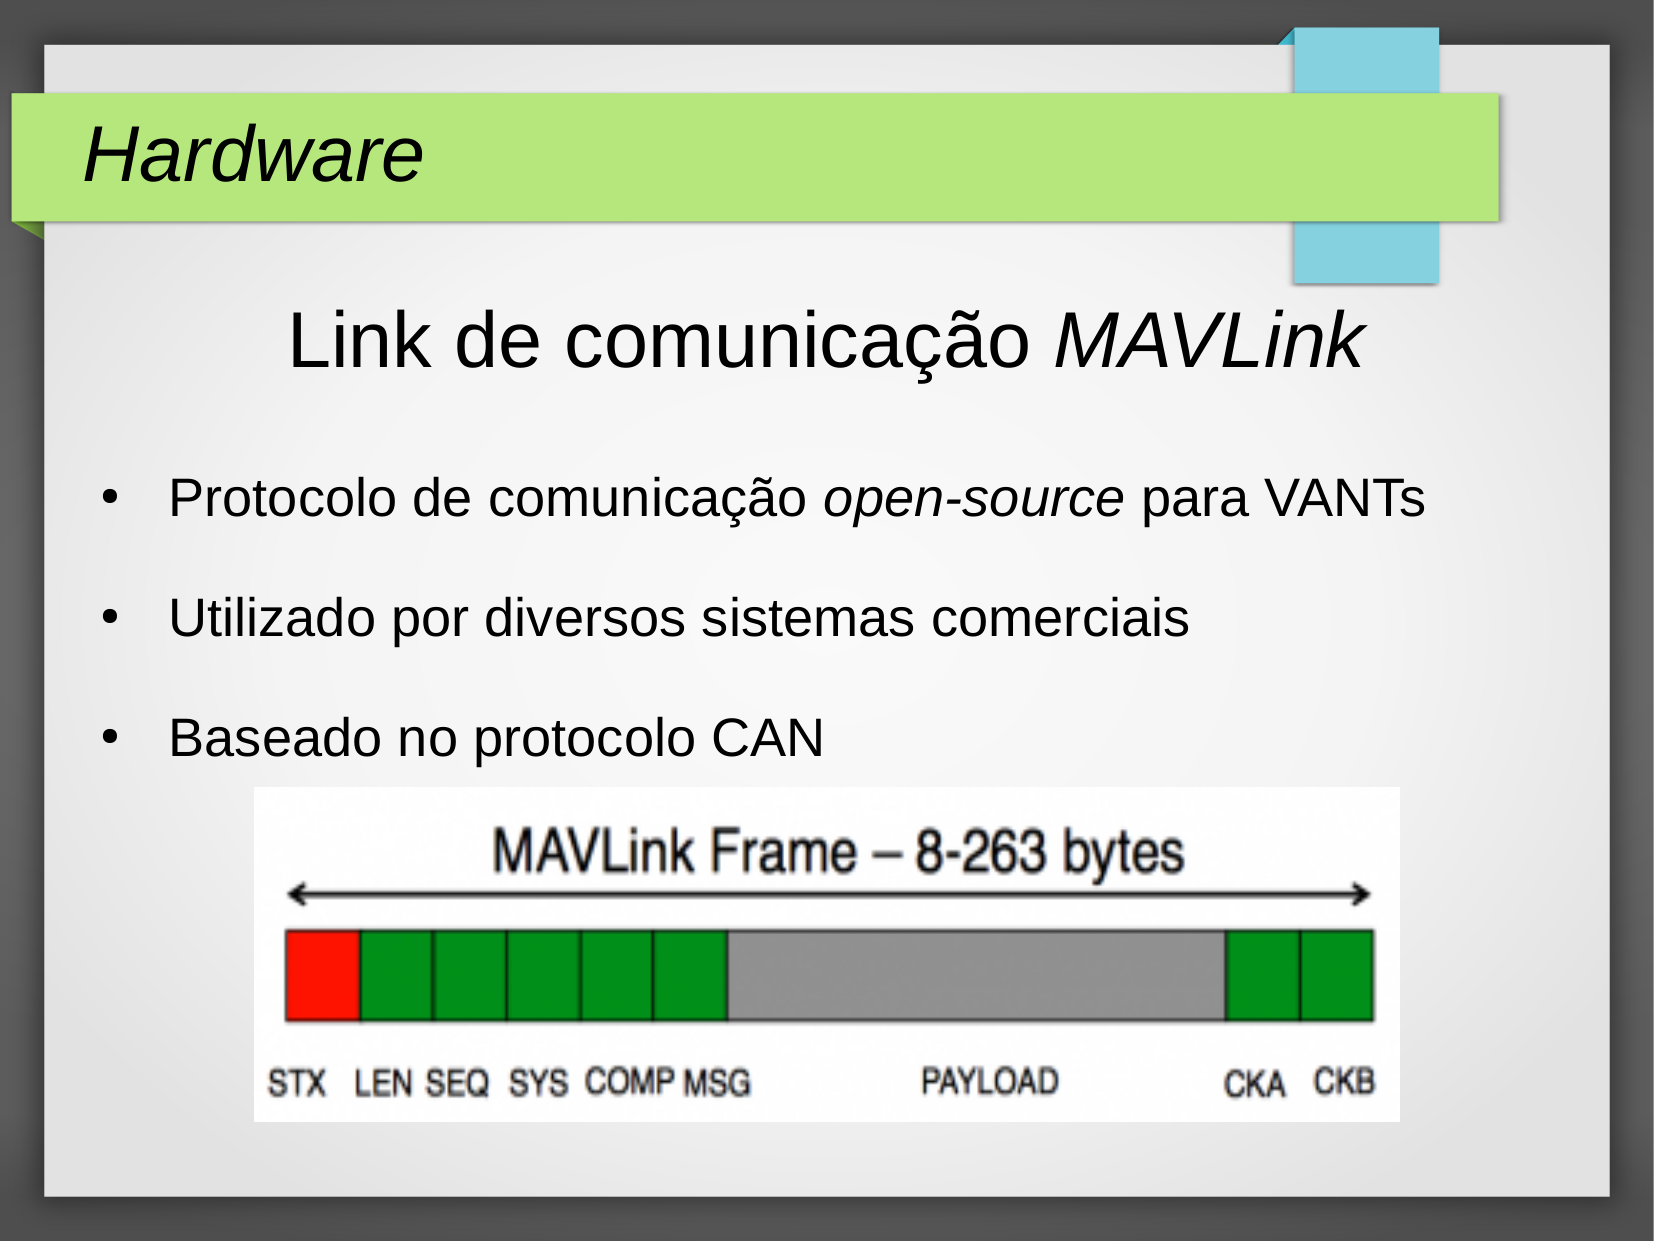

# Hardware
Link de comunicação MAVLink
 Protocolo de comunicação open-source para VANTs
 Utilizado por diversos sistemas comerciais
 Baseado no protocolo CAN